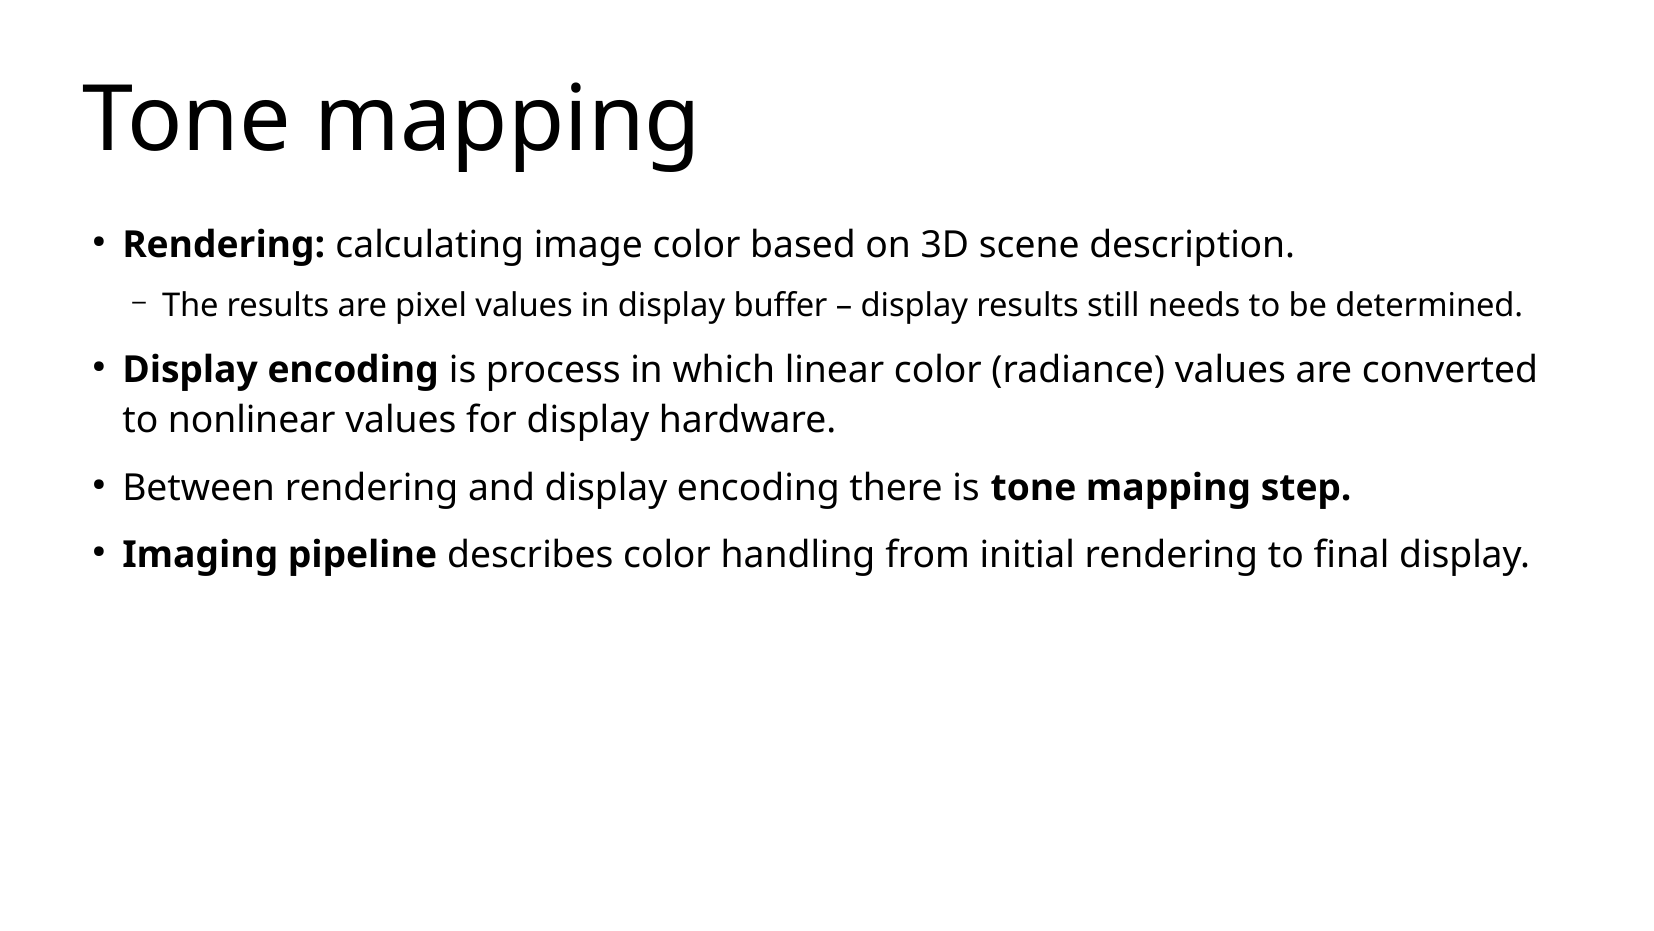

# Tone mapping
Rendering: calculating image color based on 3D scene description.
The results are pixel values in display buffer – display results still needs to be determined.
Display encoding is process in which linear color (radiance) values are converted to nonlinear values for display hardware.
Between rendering and display encoding there is tone mapping step.
Imaging pipeline describes color handling from initial rendering to final display.